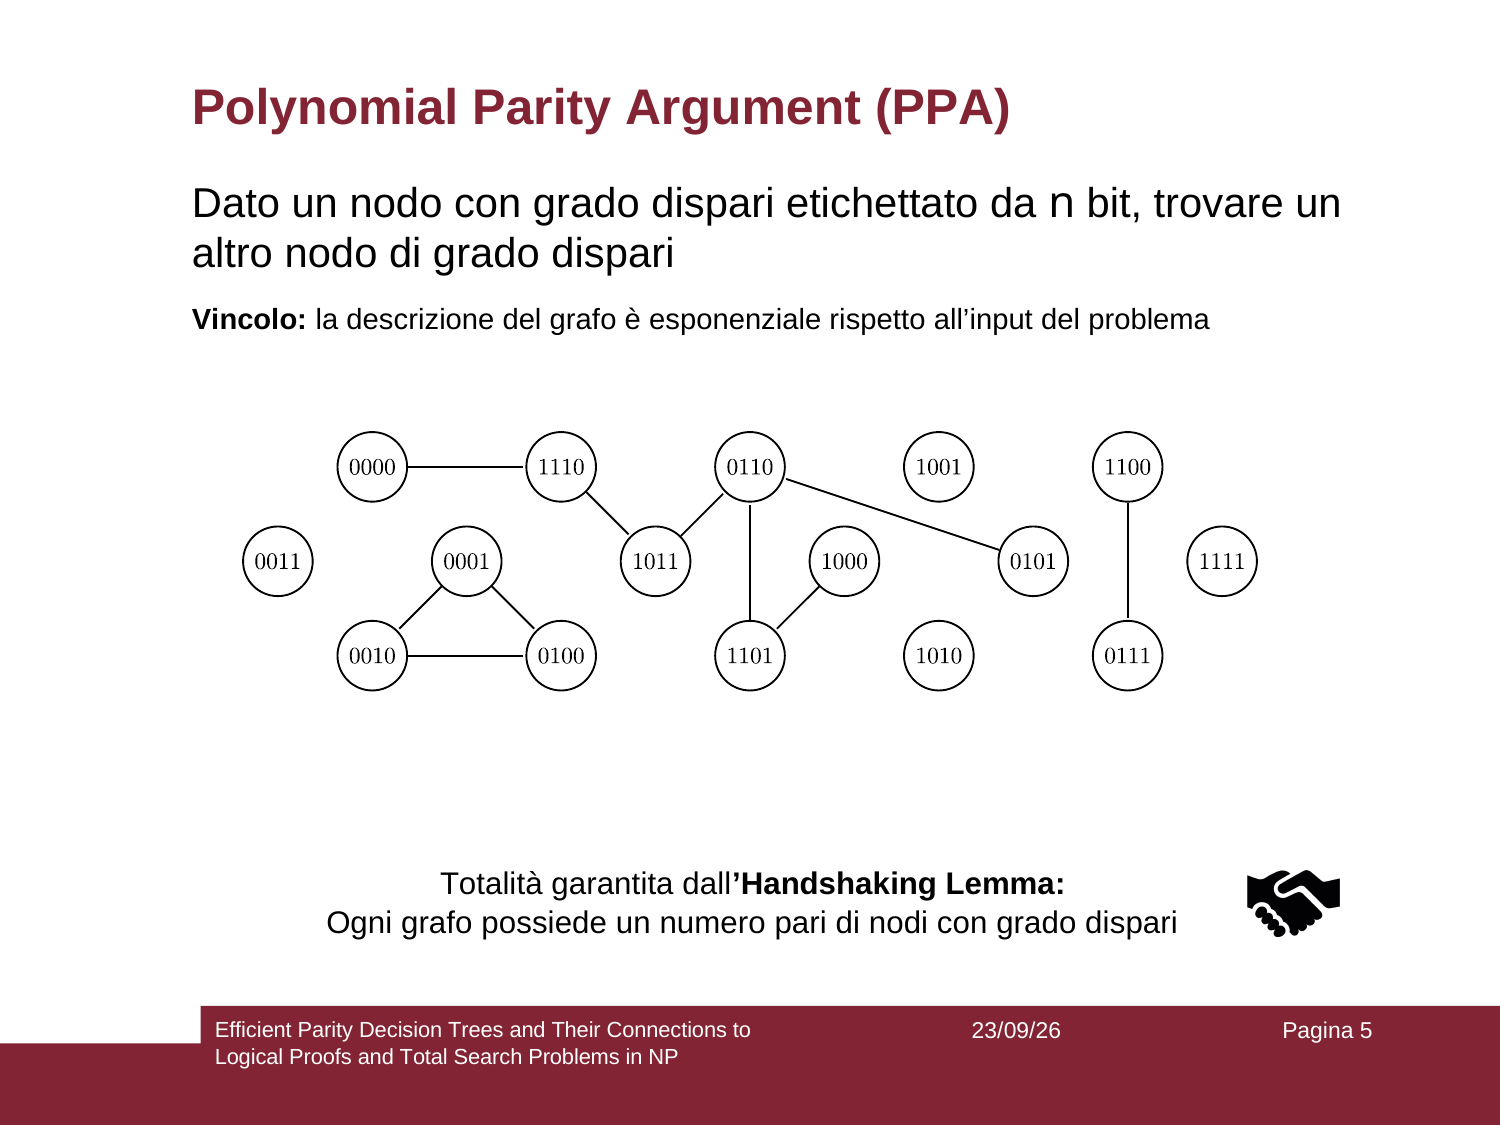

Polynomial Parity Argument (PPA)
Dato un nodo con grado dispari etichettato da n bit, trovare un altro nodo di grado dispari
Vincolo: la descrizione del grafo è esponenziale rispetto all’input del problema
Totalità garantita dall’Handshaking Lemma:
Ogni grafo possiede un numero pari di nodi con grado dispari
Efficient Parity Decision Trees and Their Connections to Logical Proofs and Total Search Problems in NP
Pagina